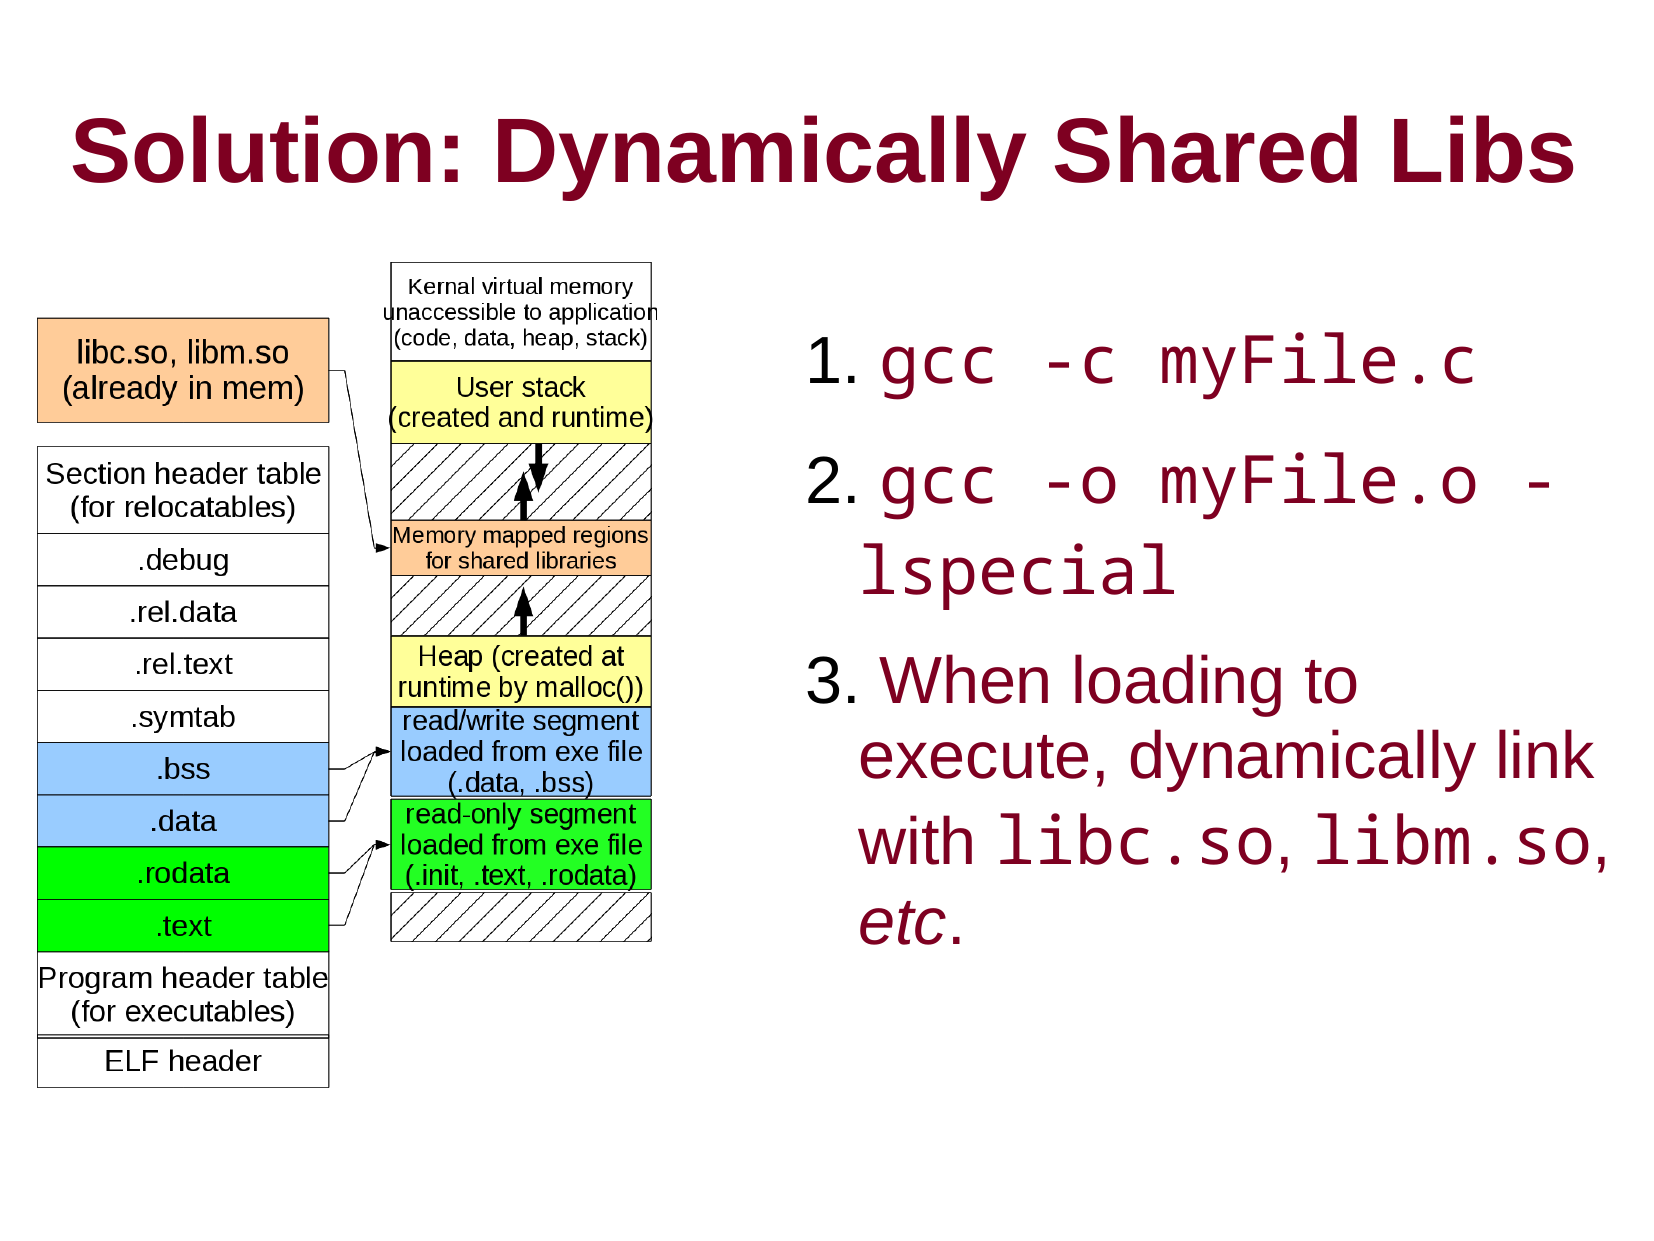

# Solution: Dynamically Shared Libs
 gcc -c myFile.c
 gcc -o myFile.o -lspecial
 When loading to execute, dynamically link with libc.so, libm.so, etc.